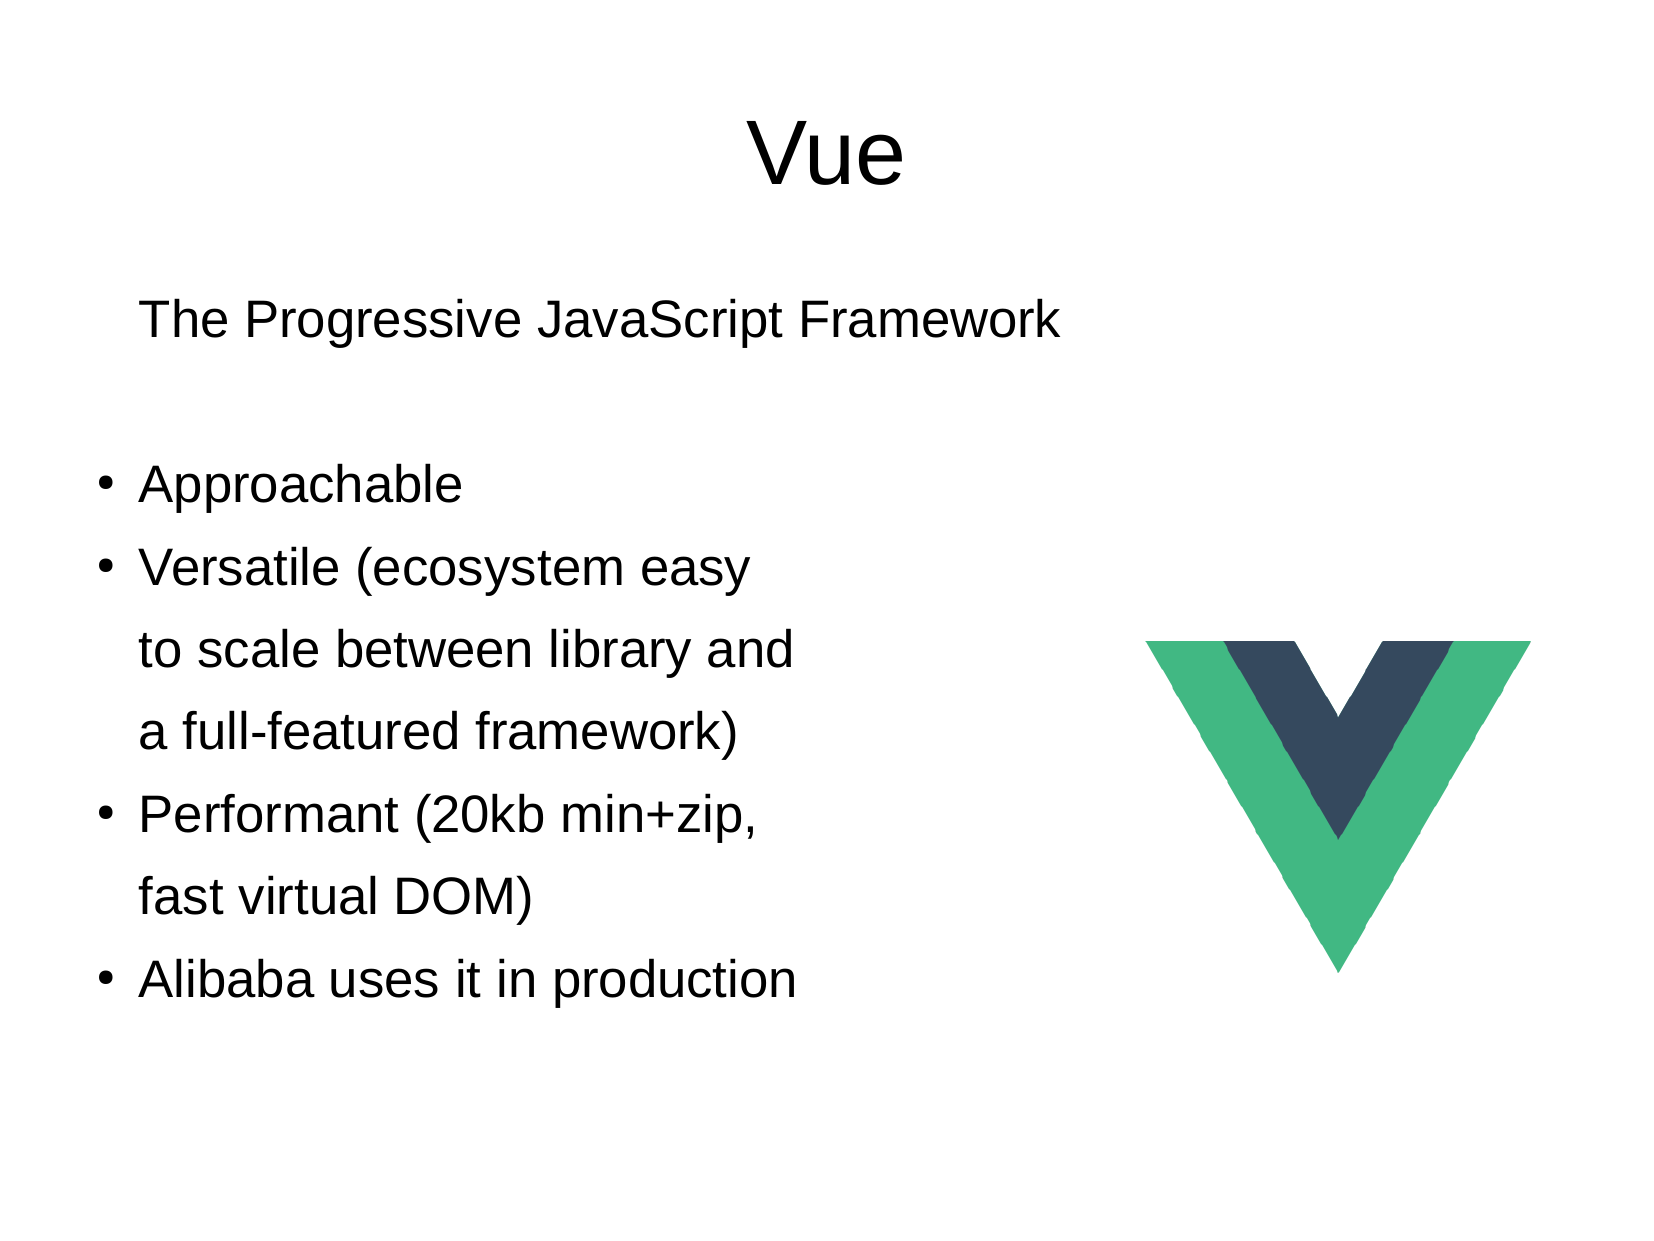

# Vue
The Progressive JavaScript Framework
Approachable
Versatile (ecosystem easy
to scale between library and
a full-featured framework)
Performant (20kb min+zip,
fast virtual DOM)
Alibaba uses it in production